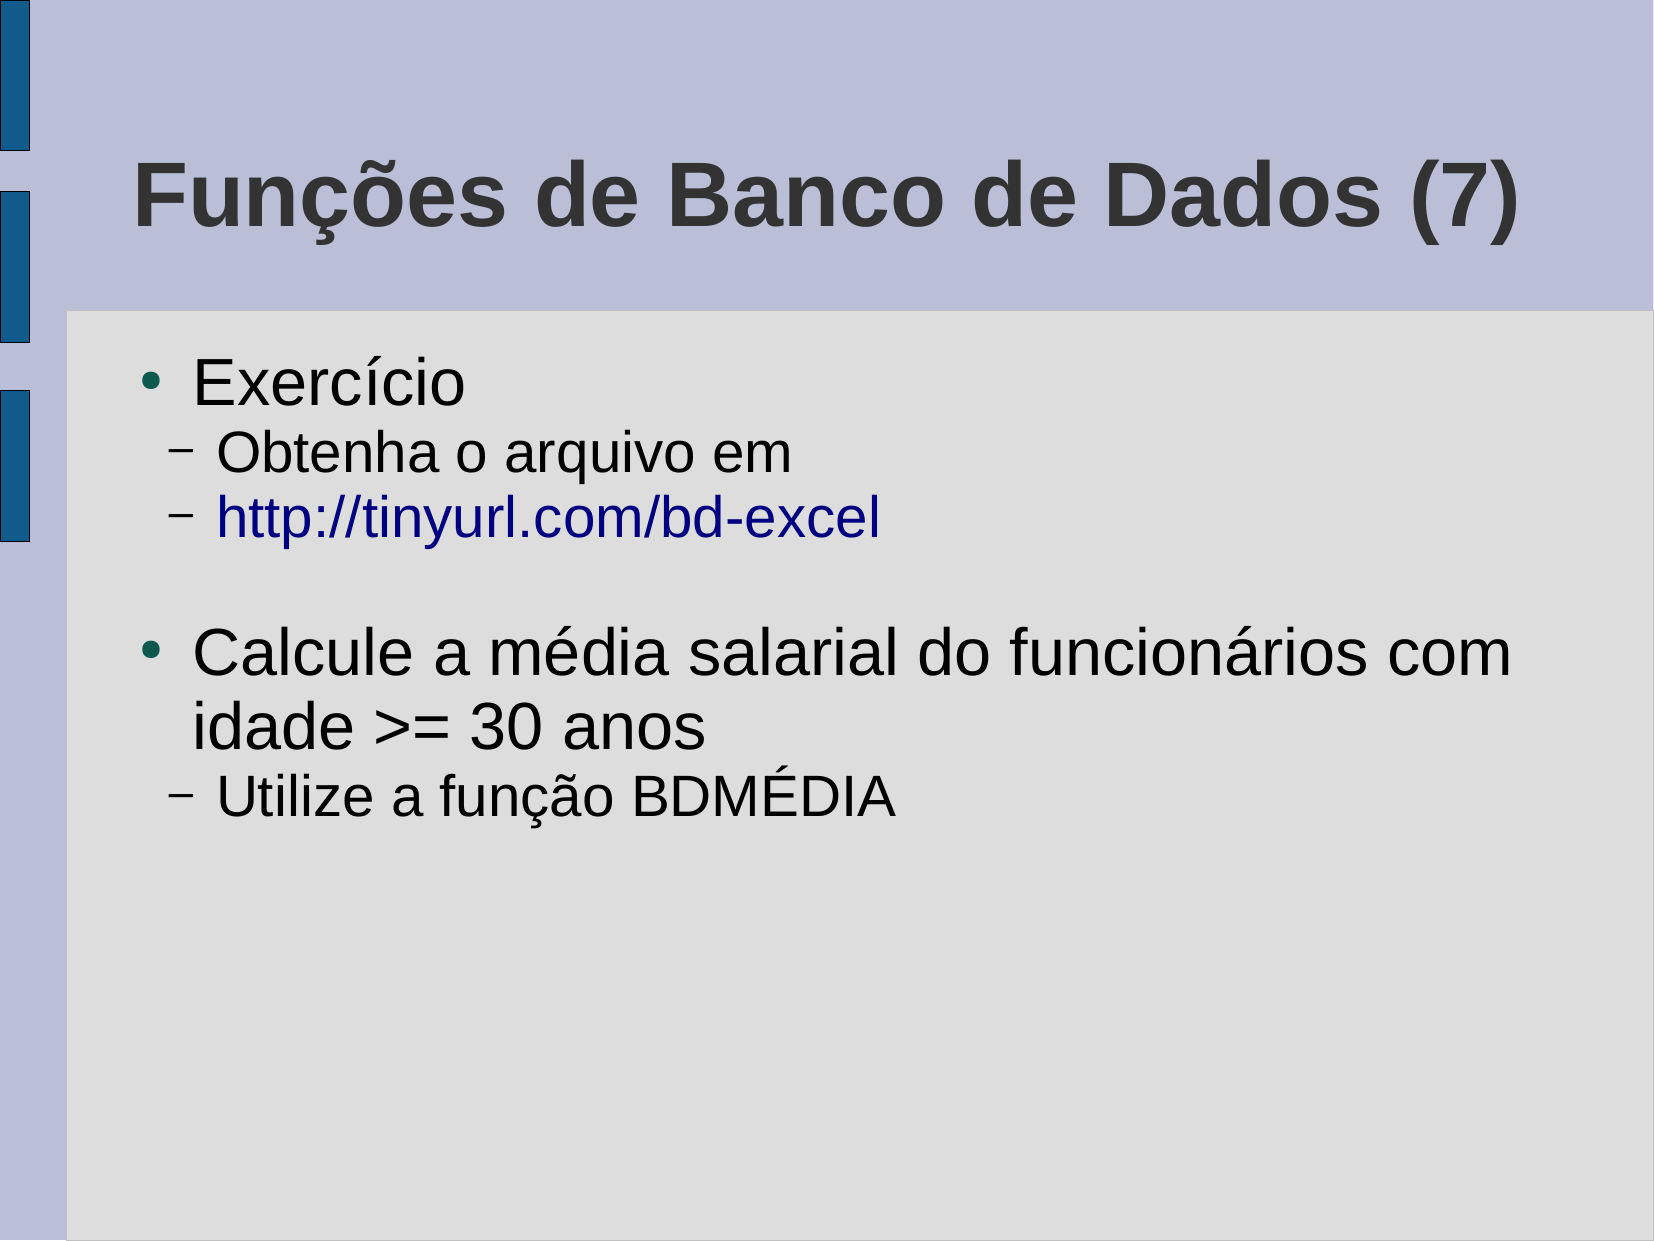

# Funções de Banco de Dados (7)
Exercício
Obtenha o arquivo em
http://tinyurl.com/bd-excel
Calcule a média salarial do funcionários com idade >= 30 anos
Utilize a função BDMÉDIA